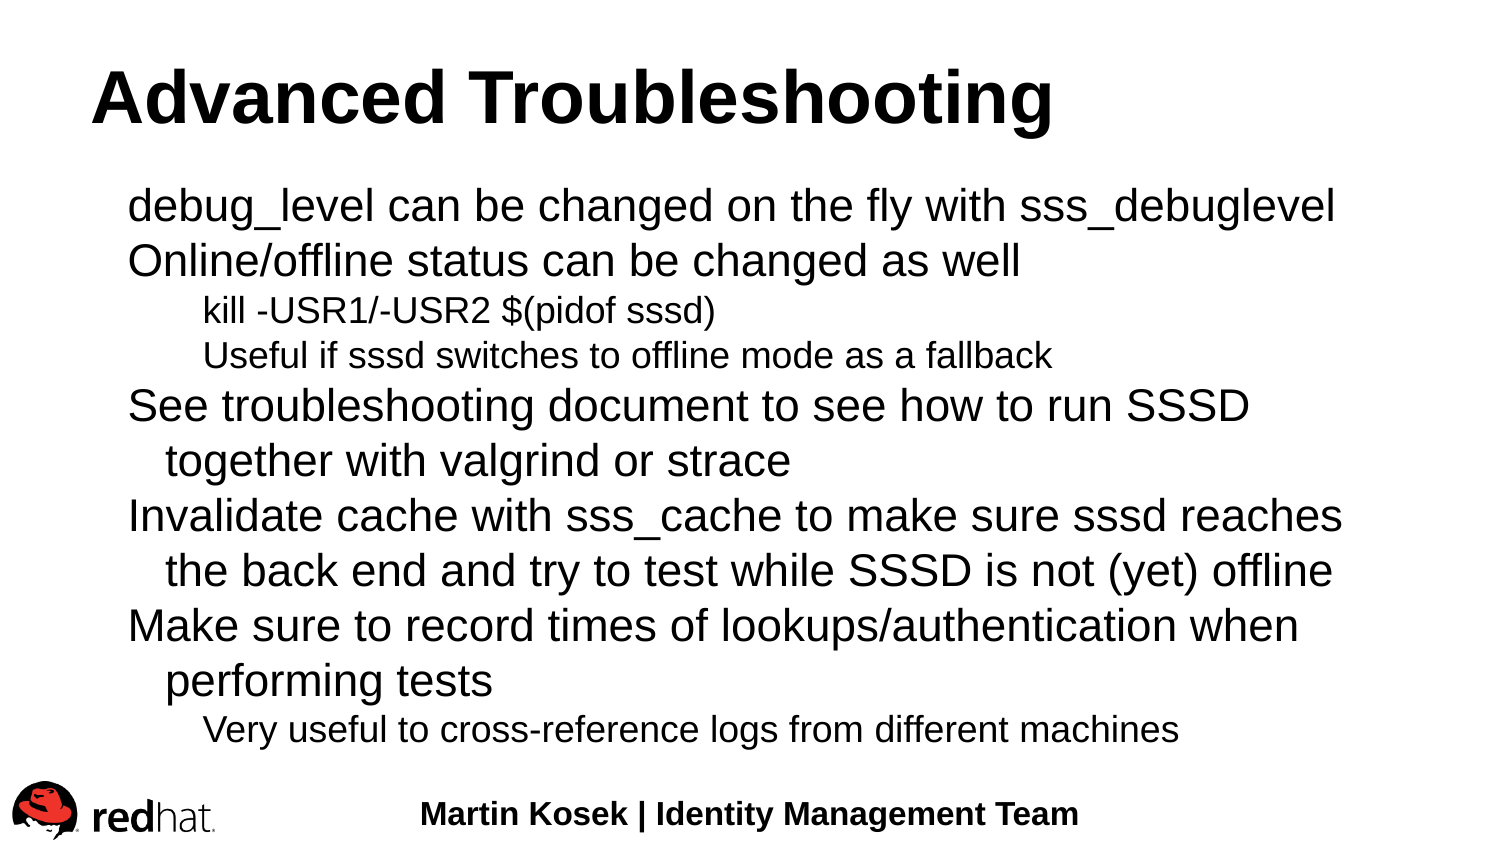

# Advanced Troubleshooting
debug_level can be changed on the fly with sss_debuglevel
Online/offline status can be changed as well
kill -USR1/-USR2 $(pidof sssd)
Useful if sssd switches to offline mode as a fallback
See troubleshooting document to see how to run SSSD together with valgrind or strace
Invalidate cache with sss_cache to make sure sssd reaches the back end and try to test while SSSD is not (yet) offline
Make sure to record times of lookups/authentication when performing tests
Very useful to cross-reference logs from different machines